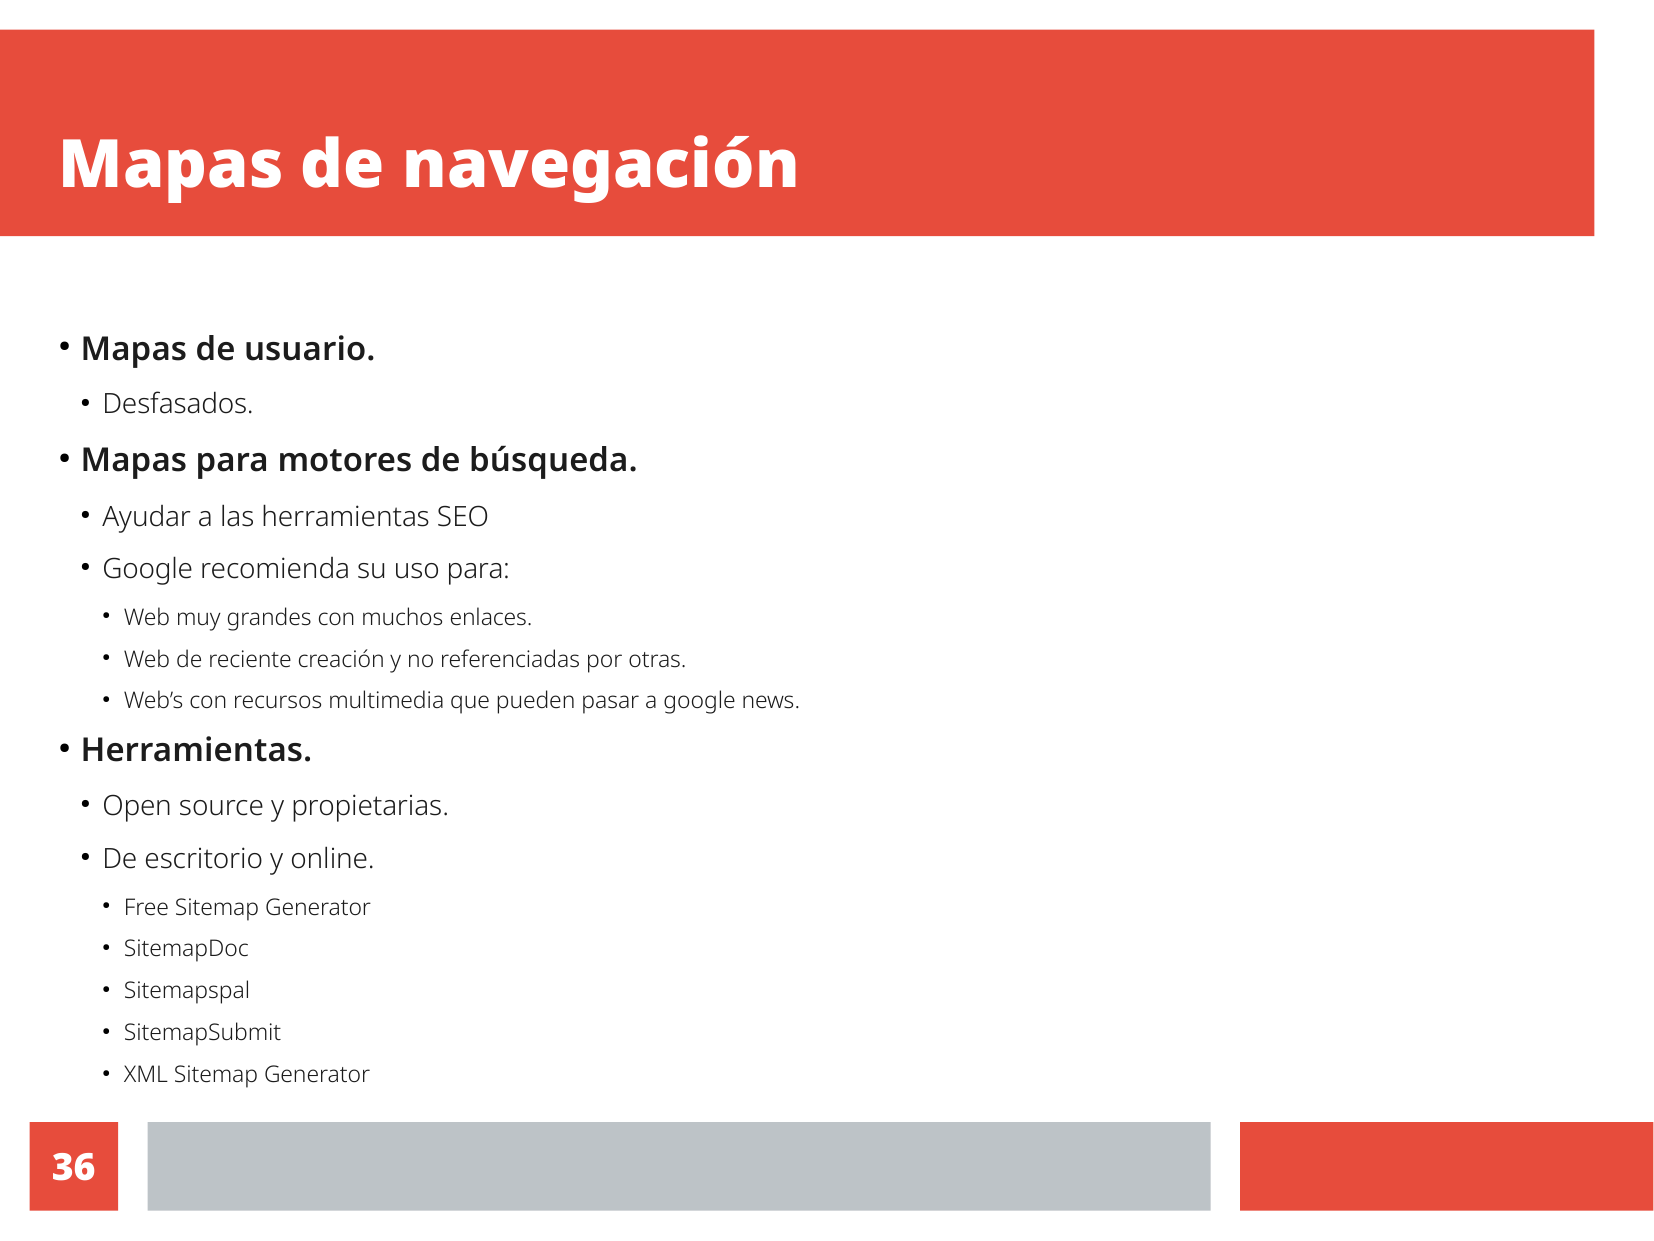

# Mapas de navegación
Mapas de usuario.
Desfasados.
Mapas para motores de búsqueda.
Ayudar a las herramientas SEO
Google recomienda su uso para:
Web muy grandes con muchos enlaces.
Web de reciente creación y no referenciadas por otras.
Web’s con recursos multimedia que pueden pasar a google news.
Herramientas.
Open source y propietarias.
De escritorio y online.
Free Sitemap Generator
SitemapDoc
Sitemapspal
SitemapSubmit
XML Sitemap Generator
36